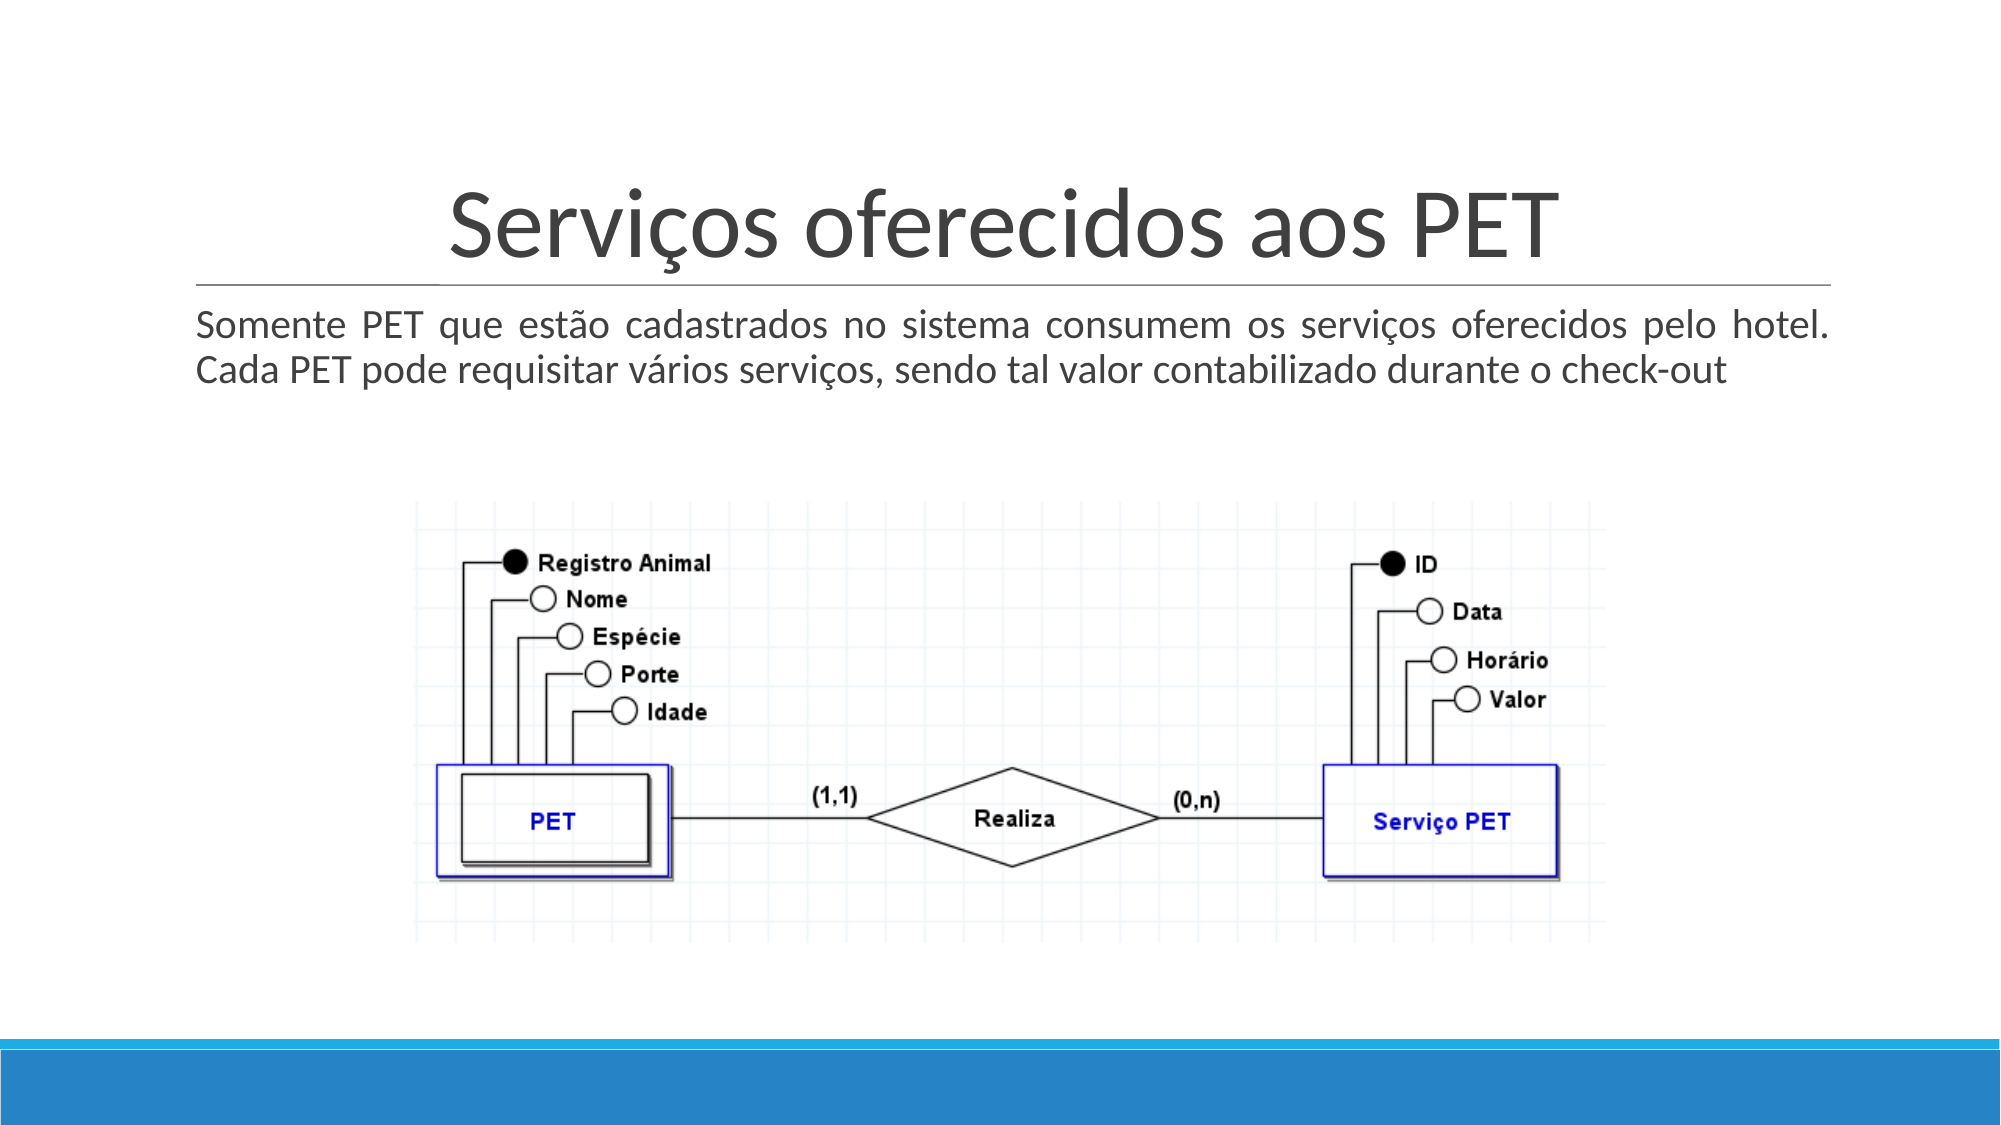

Serviços oferecidos aos PET
Somente PET que estão cadastrados no sistema consumem os serviços oferecidos pelo hotel. Cada PET pode requisitar vários serviços, sendo tal valor contabilizado durante o check-out